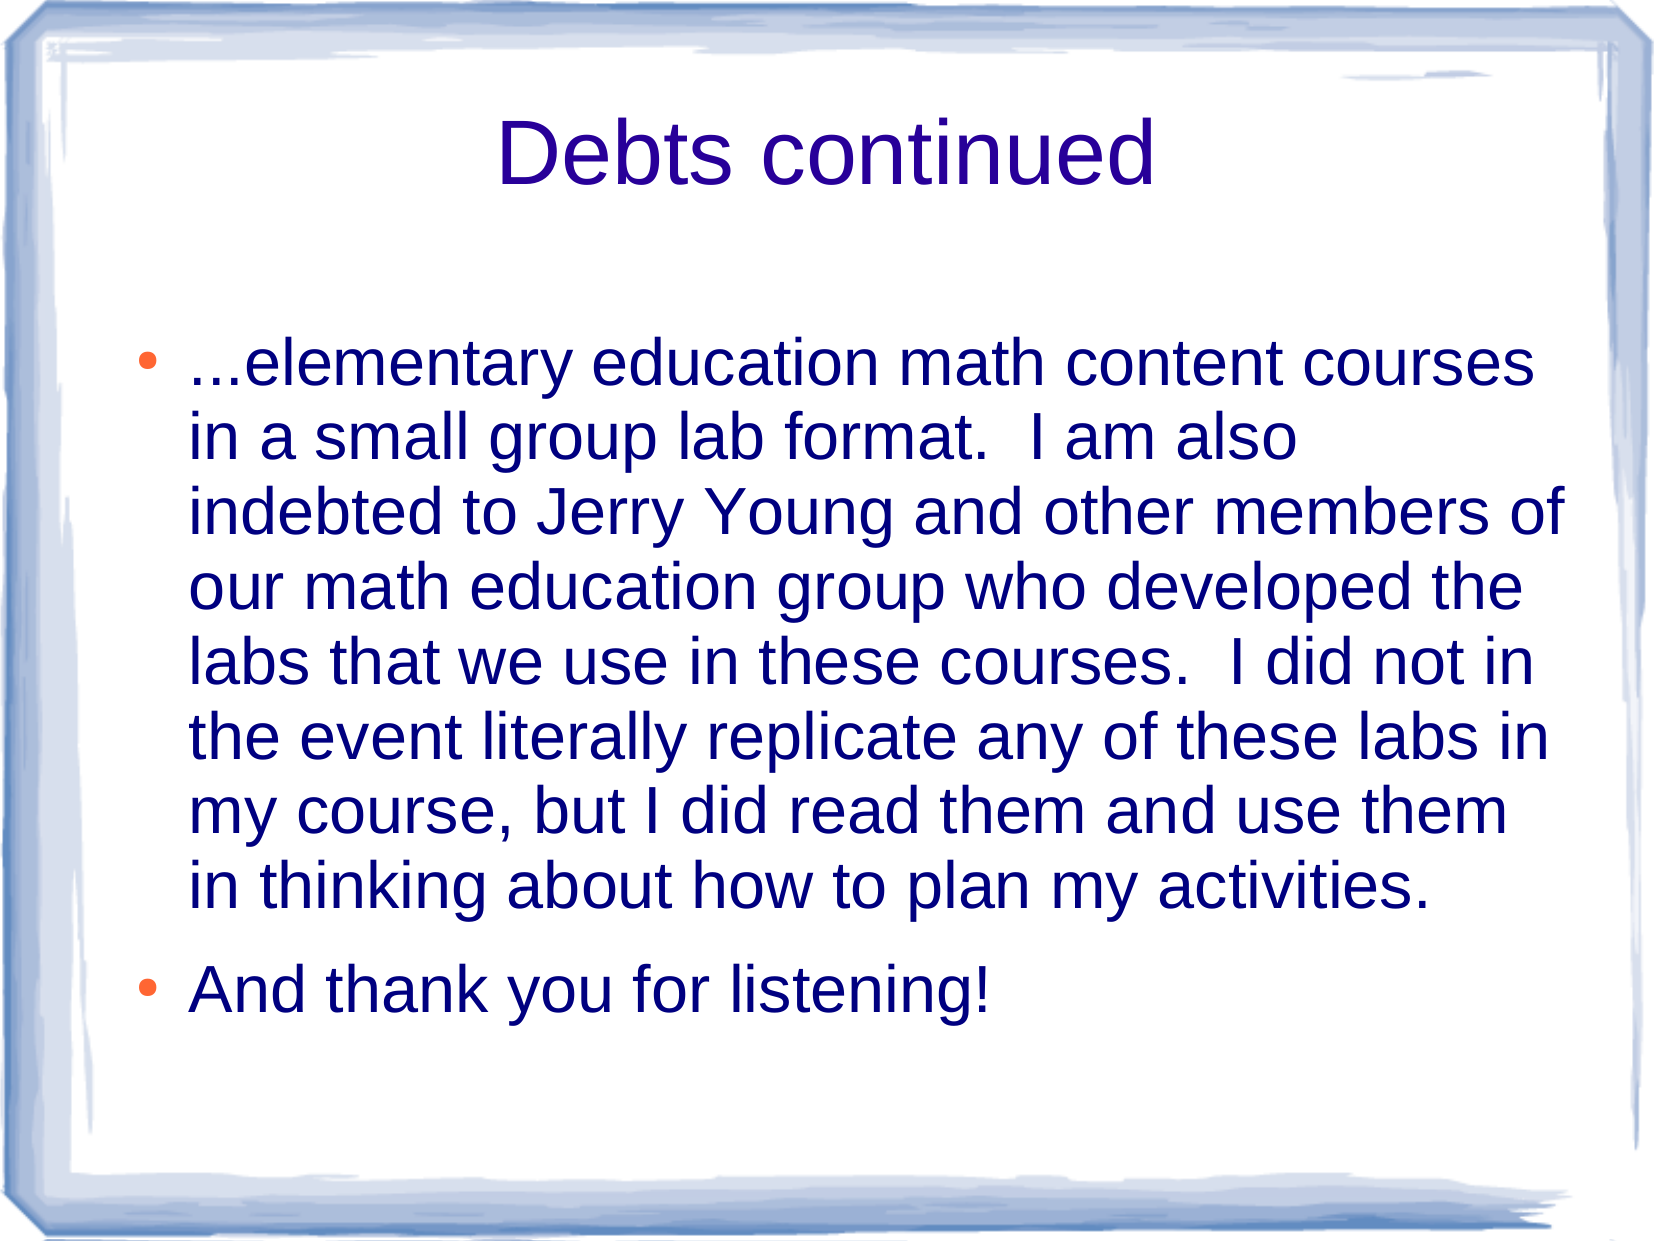

# Debts continued
...elementary education math content courses in a small group lab format. I am also indebted to Jerry Young and other members of our math education group who developed the labs that we use in these courses. I did not in the event literally replicate any of these labs in my course, but I did read them and use them in thinking about how to plan my activities.
And thank you for listening!